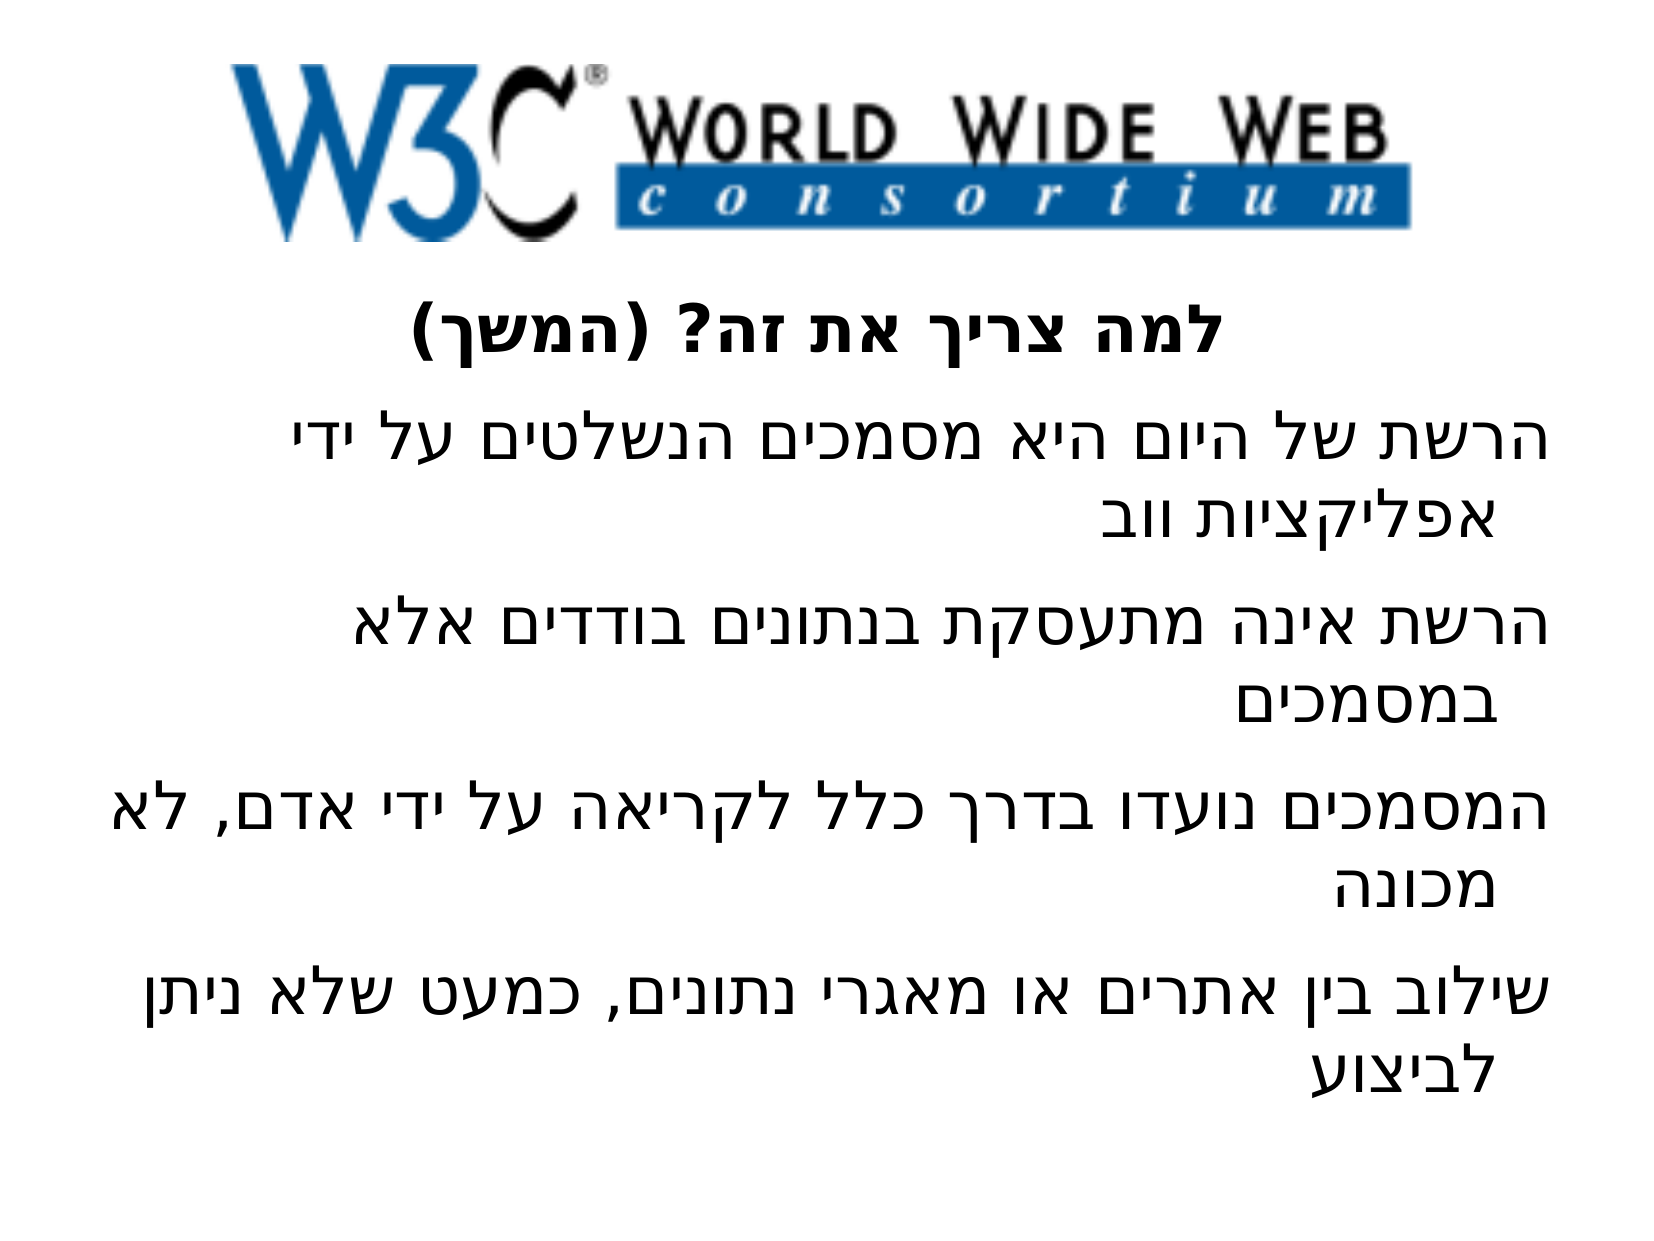

#
למה צריך את זה? (המשך)
הרשת של היום היא מסמכים הנשלטים על ידי אפליקציות ווב
הרשת אינה מתעסקת בנתונים בודדים אלא במסמכים
המסמכים נועדו בדרך כלל לקריאה על ידי אדם, לא מכונה
שילוב בין אתרים או מאגרי נתונים, כמעט שלא ניתן לביצוע